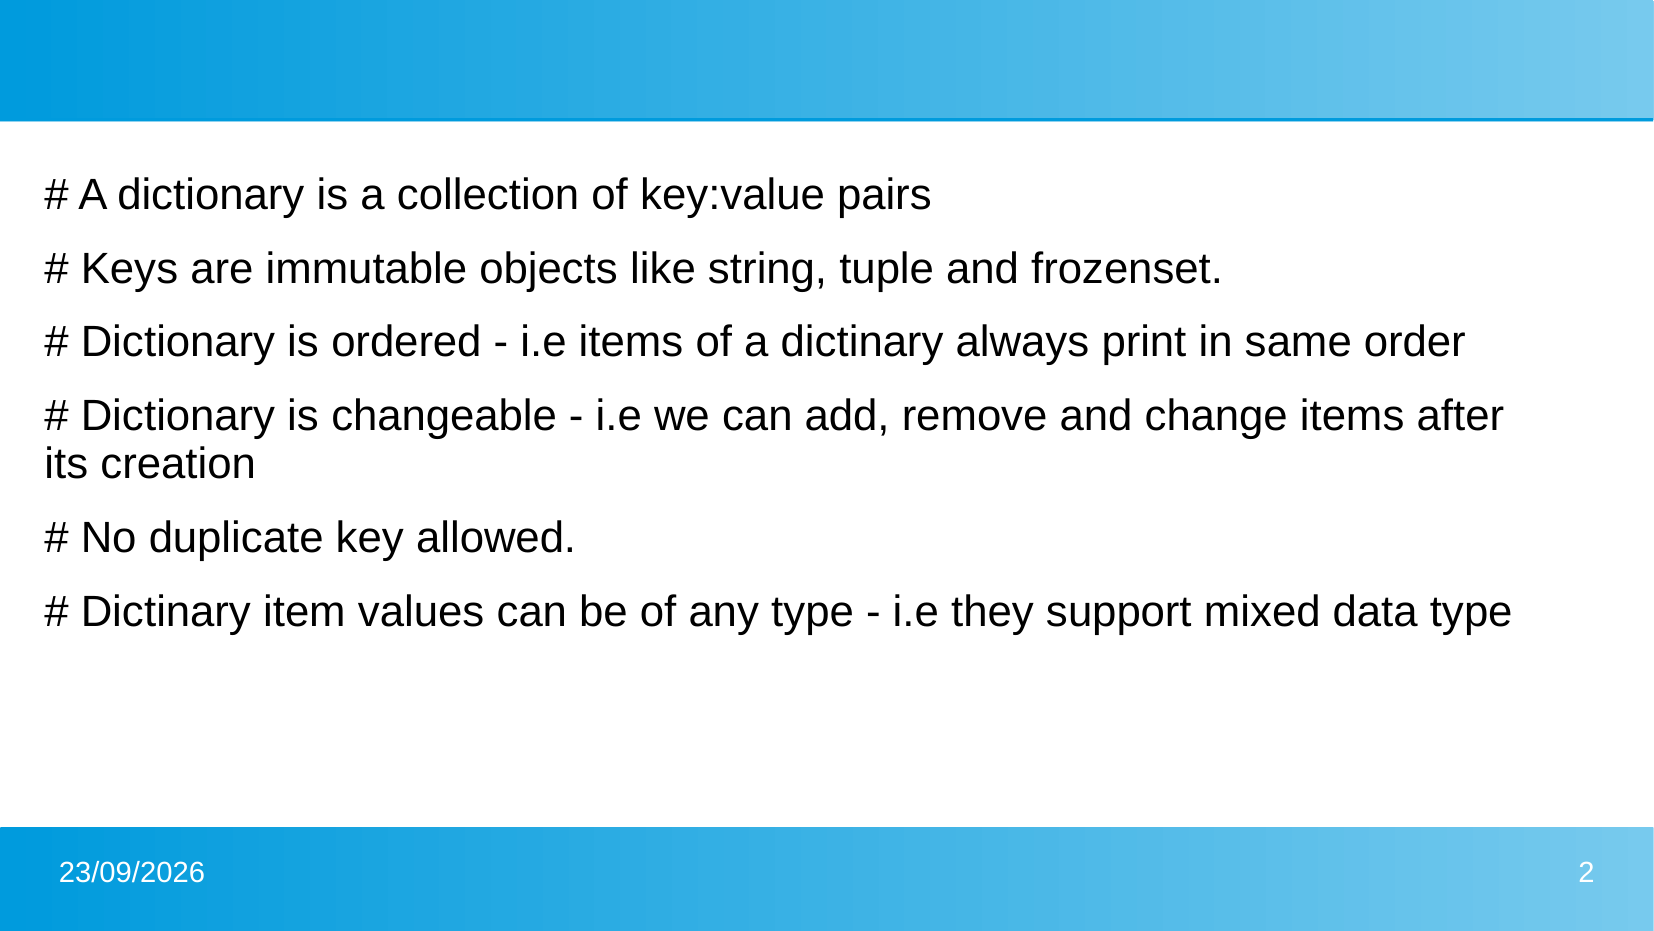

# A dictionary is a collection of key:value pairs
# Keys are immutable objects like string, tuple and frozenset.
# Dictionary is ordered - i.e items of a dictinary always print in same order
# Dictionary is changeable - i.e we can add, remove and change items after its creation
# No duplicate key allowed.
# Dictinary item values can be of any type - i.e they support mixed data type
2